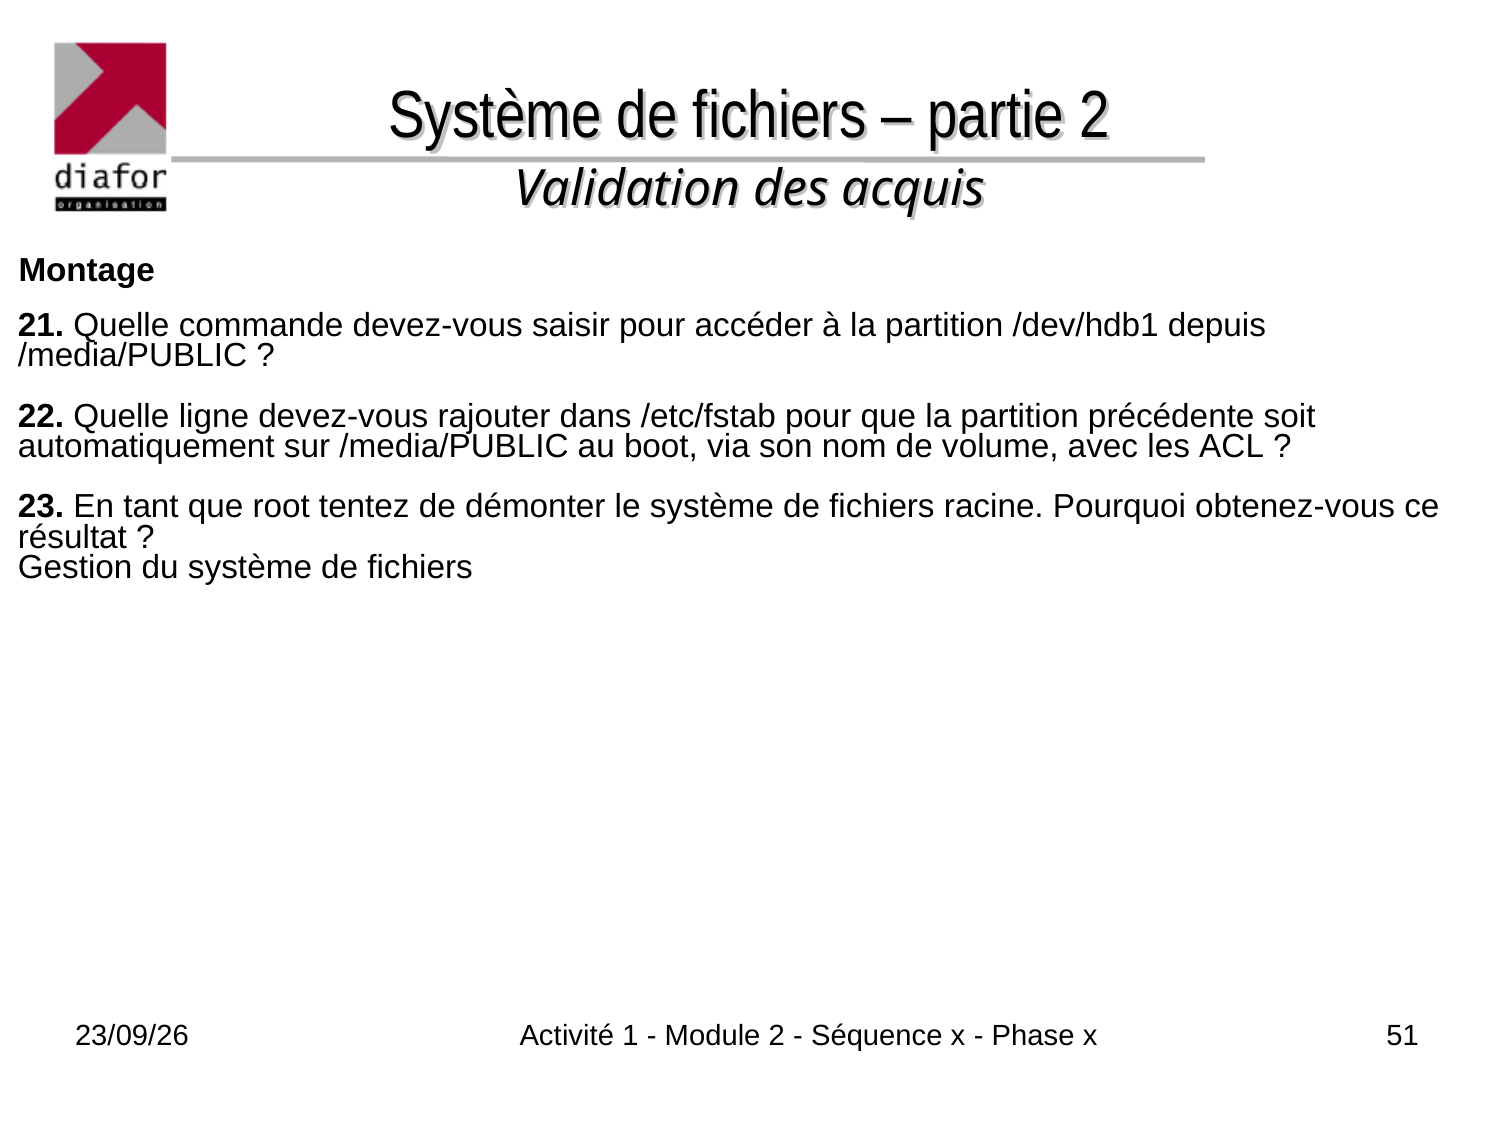

# Système de fichiers – partie 2 Validation des acquis
Montage
21. Quelle commande devez-vous saisir pour accéder à la partition /dev/hdb1 depuis /media/PUBLIC ?
22. Quelle ligne devez-vous rajouter dans /etc/fstab pour que la partition précédente soit automatiquement sur /media/PUBLIC au boot, via son nom de volume, avec les ACL ?
23. En tant que root tentez de démonter le système de fichiers racine. Pourquoi obtenez-vous ce résultat ?
Gestion du système de fichiers
Activité 1 - Module 2 - Séquence x - Phase x
51